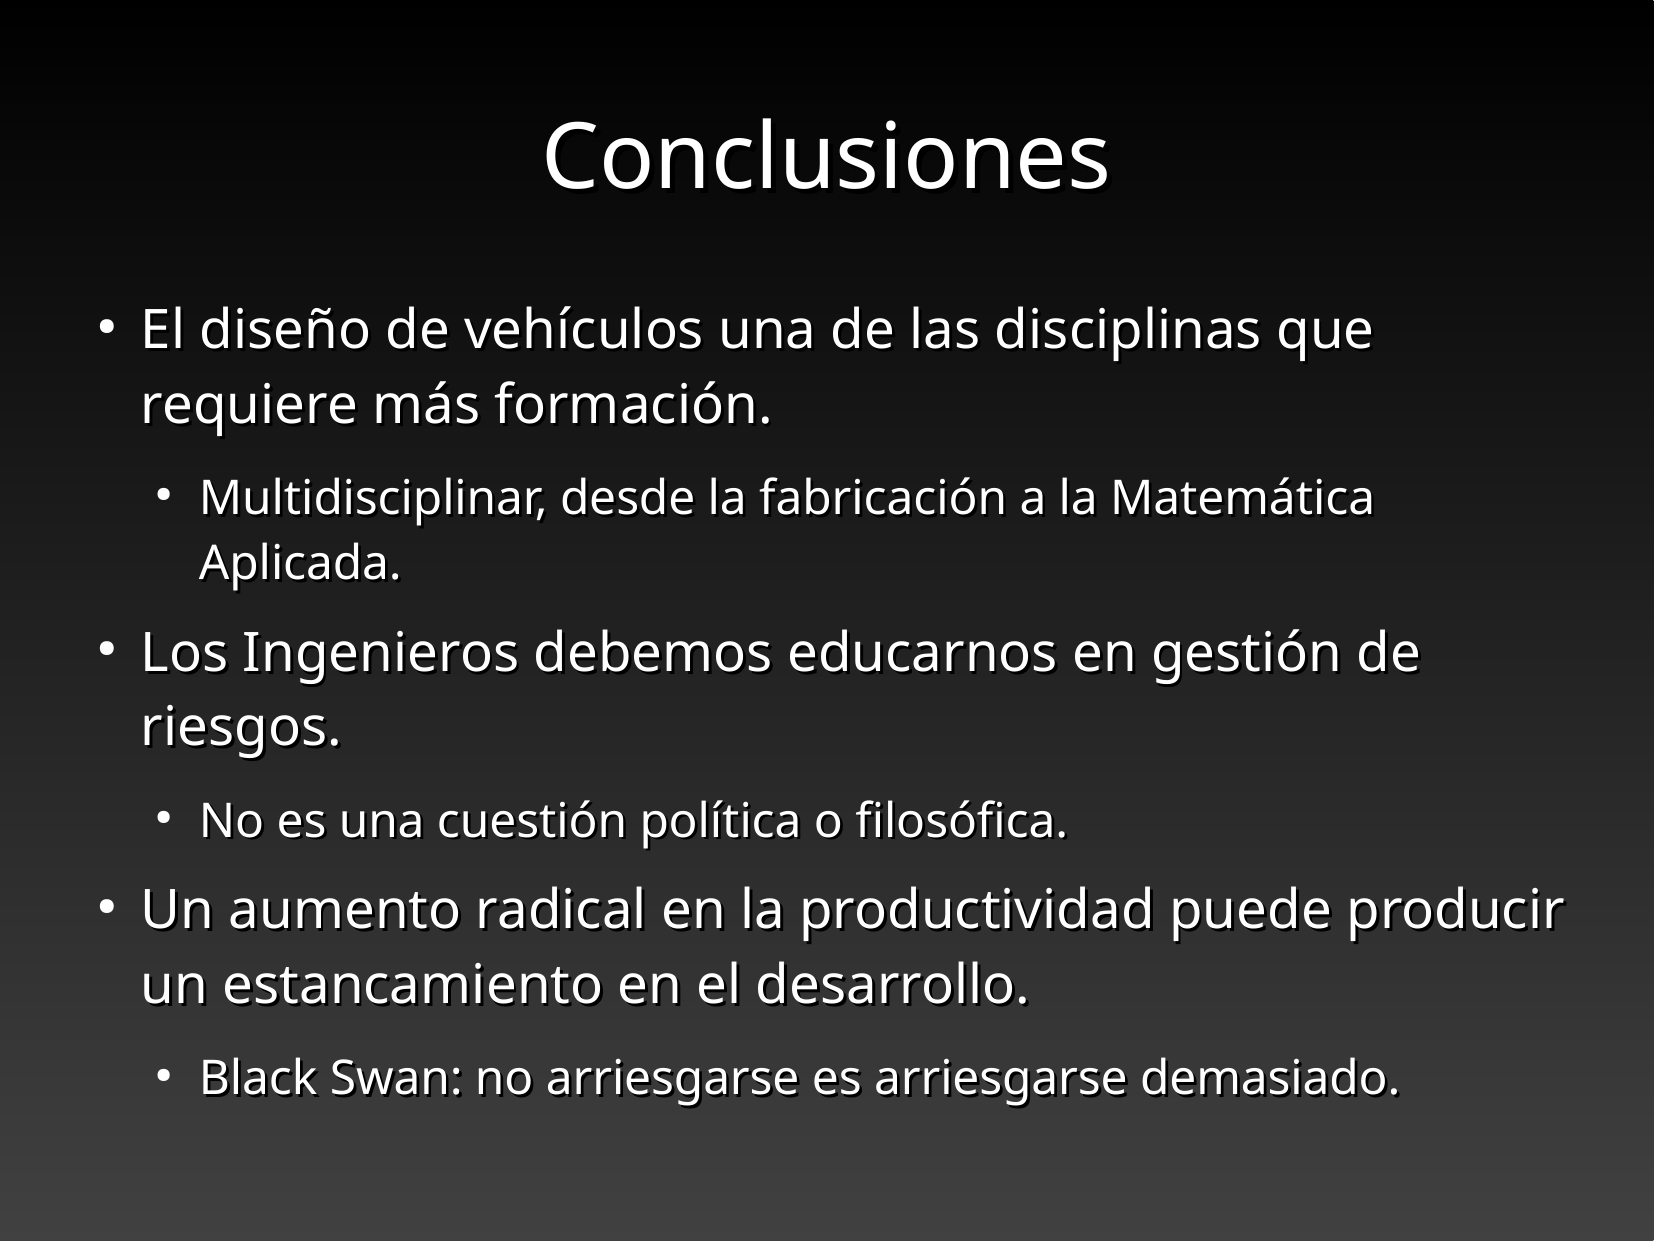

# Conclusiones
El diseño de vehículos una de las disciplinas que requiere más formación.
Multidisciplinar, desde la fabricación a la Matemática Aplicada.
Los Ingenieros debemos educarnos en gestión de riesgos.
No es una cuestión política o filosófica.
Un aumento radical en la productividad puede producir un estancamiento en el desarrollo.
Black Swan: no arriesgarse es arriesgarse demasiado.